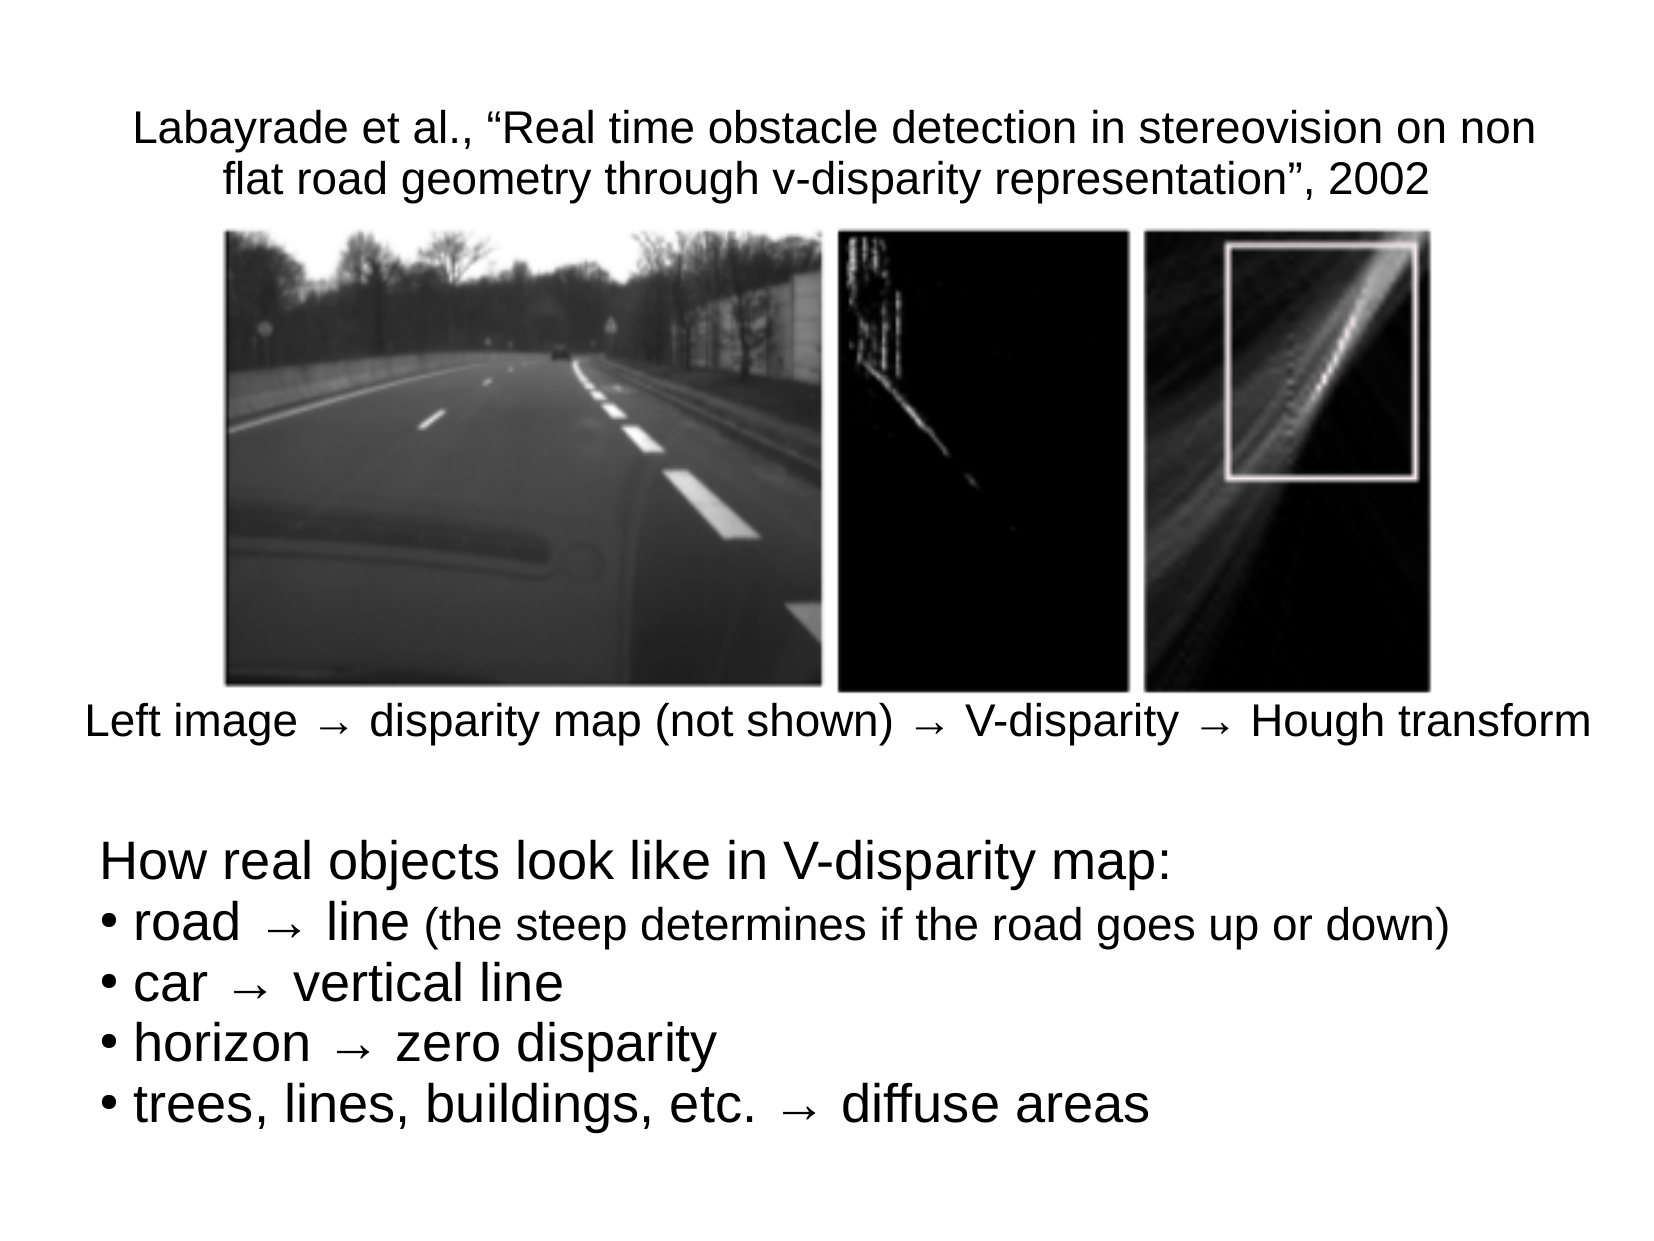

# Labayrade et al., “Real time obstacle detection in stereovision on non flat road geometry through v-disparity representation”, 2002
Left image → disparity map (not shown) → V-disparity → Hough transform
How real objects look like in V-disparity map:
 road → line (the steep determines if the road goes up or down)
 car → vertical line
 horizon → zero disparity
 trees, lines, buildings, etc. → diffuse areas